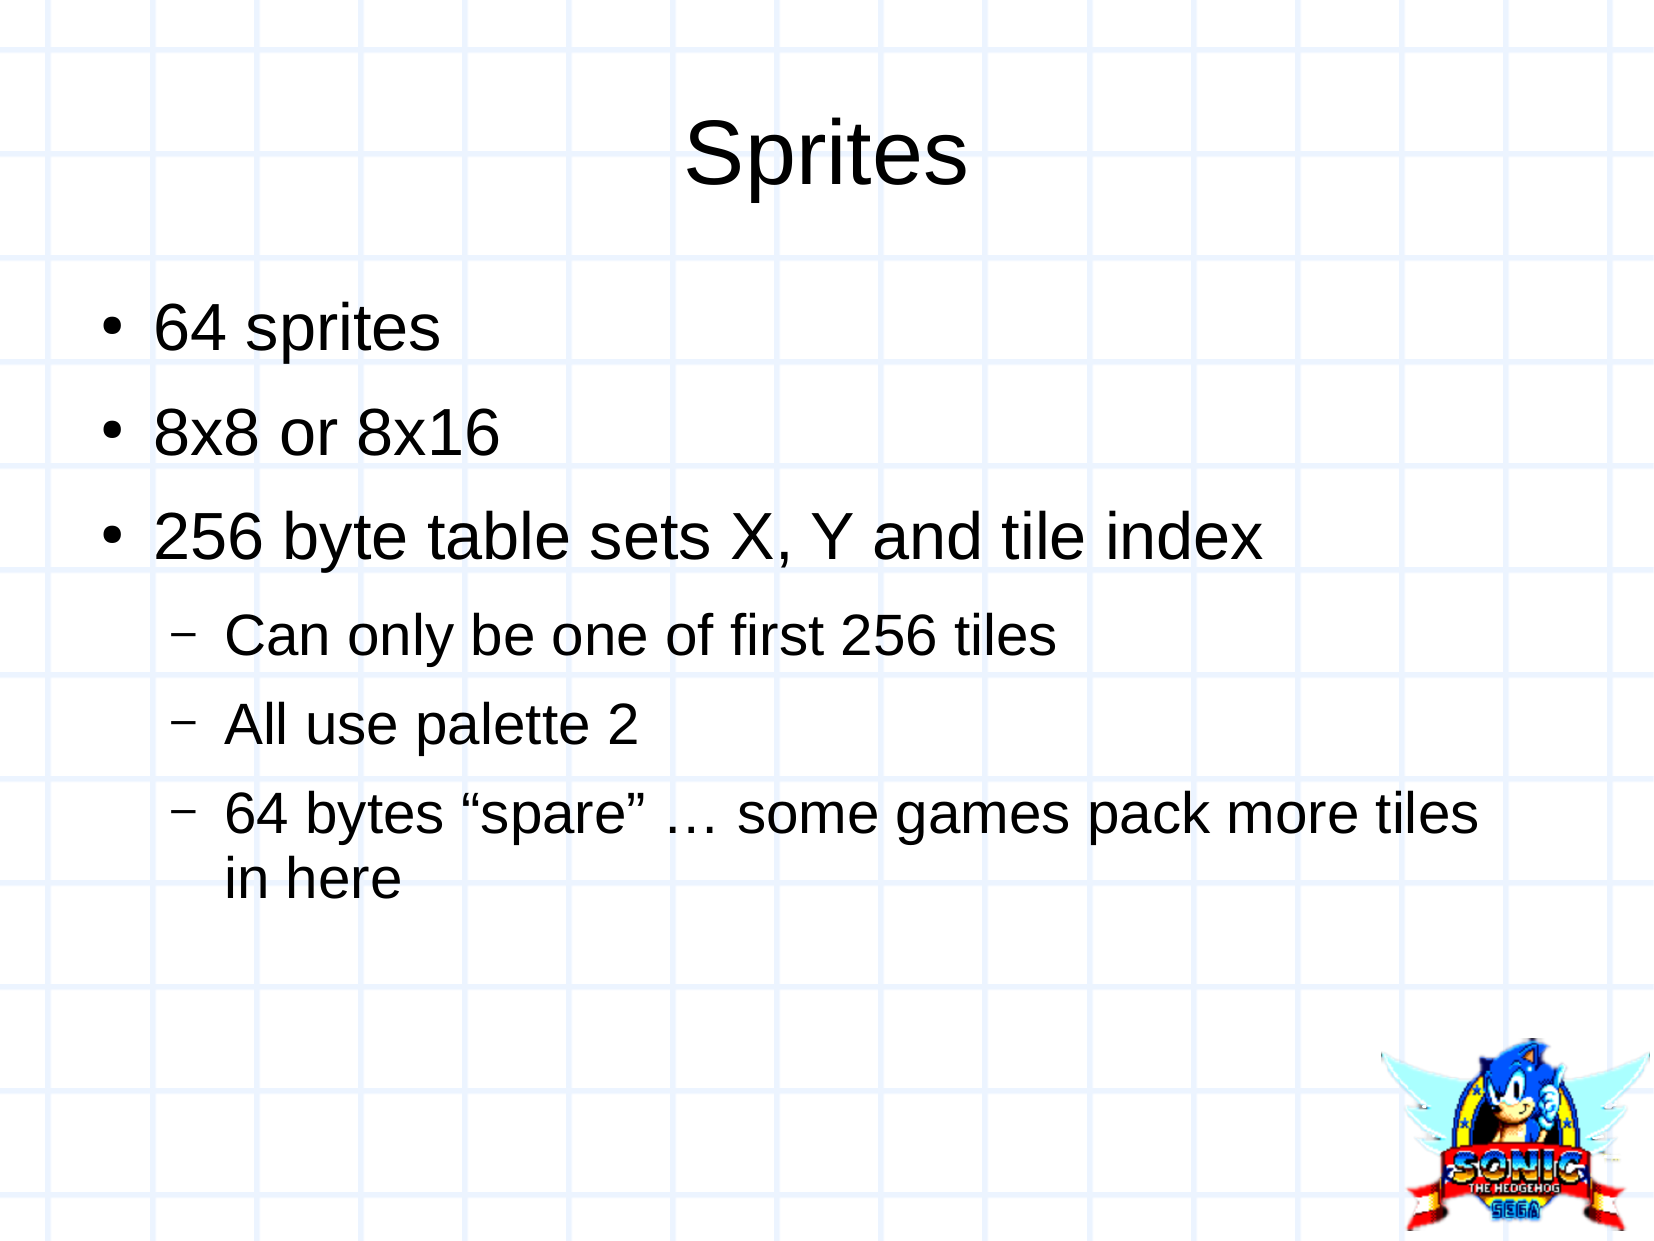

# Sprites
64 sprites
8x8 or 8x16
256 byte table sets X, Y and tile index
Can only be one of first 256 tiles
All use palette 2
64 bytes “spare” … some games pack more tiles in here